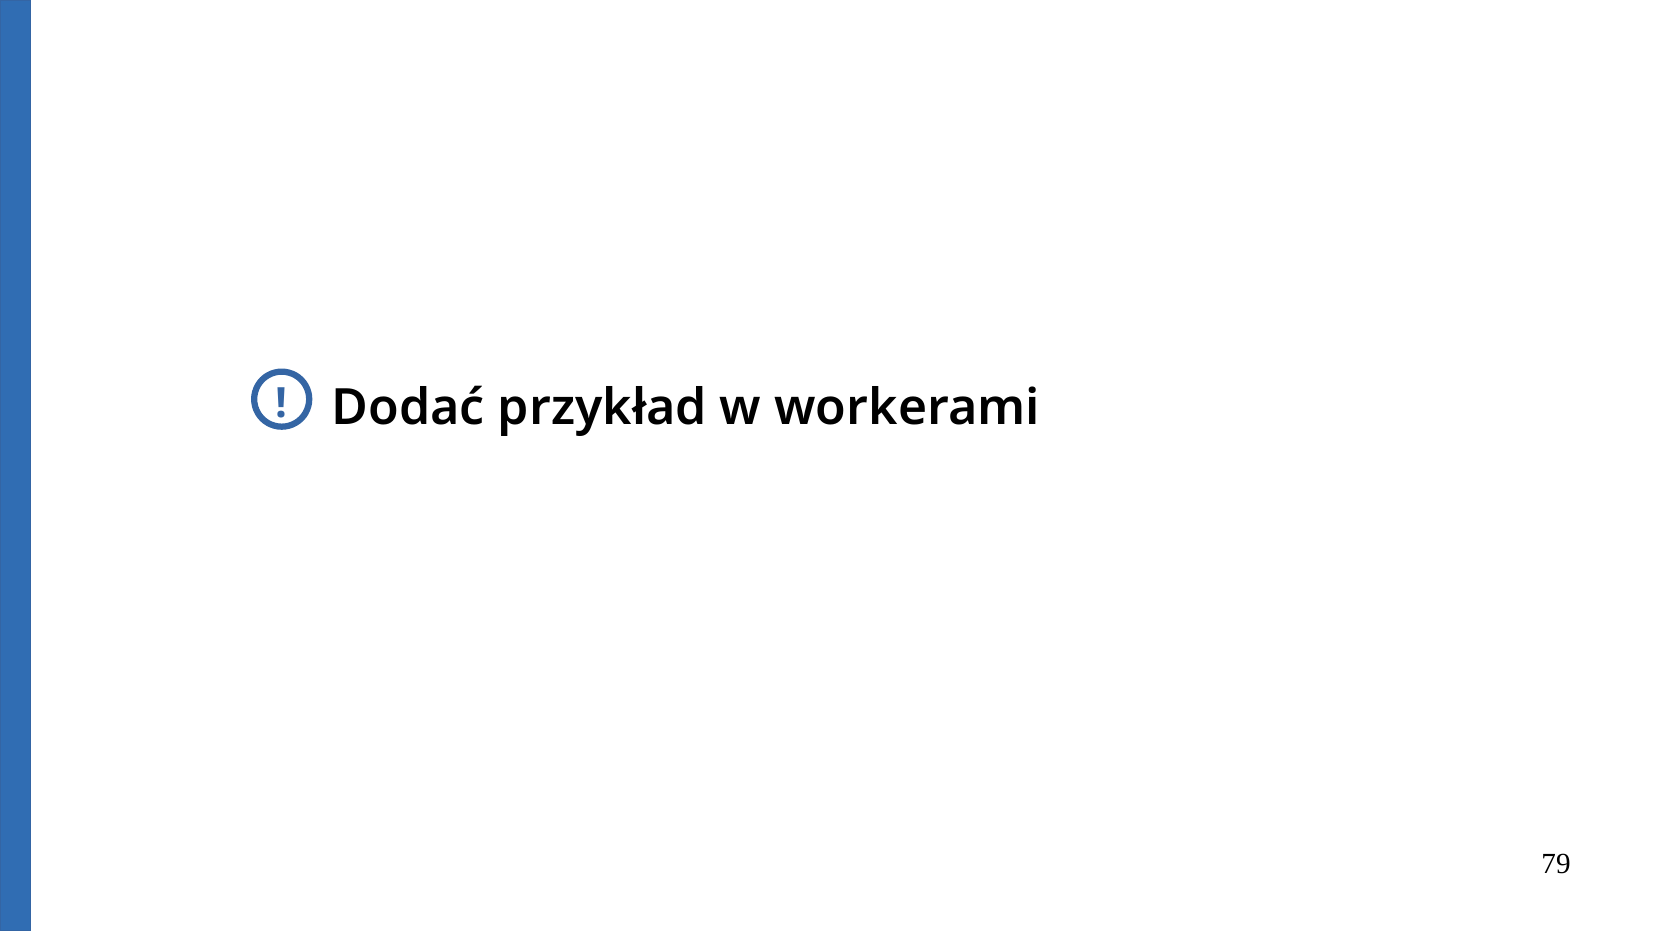

Dodać przykład w workerami
!
!
!
79